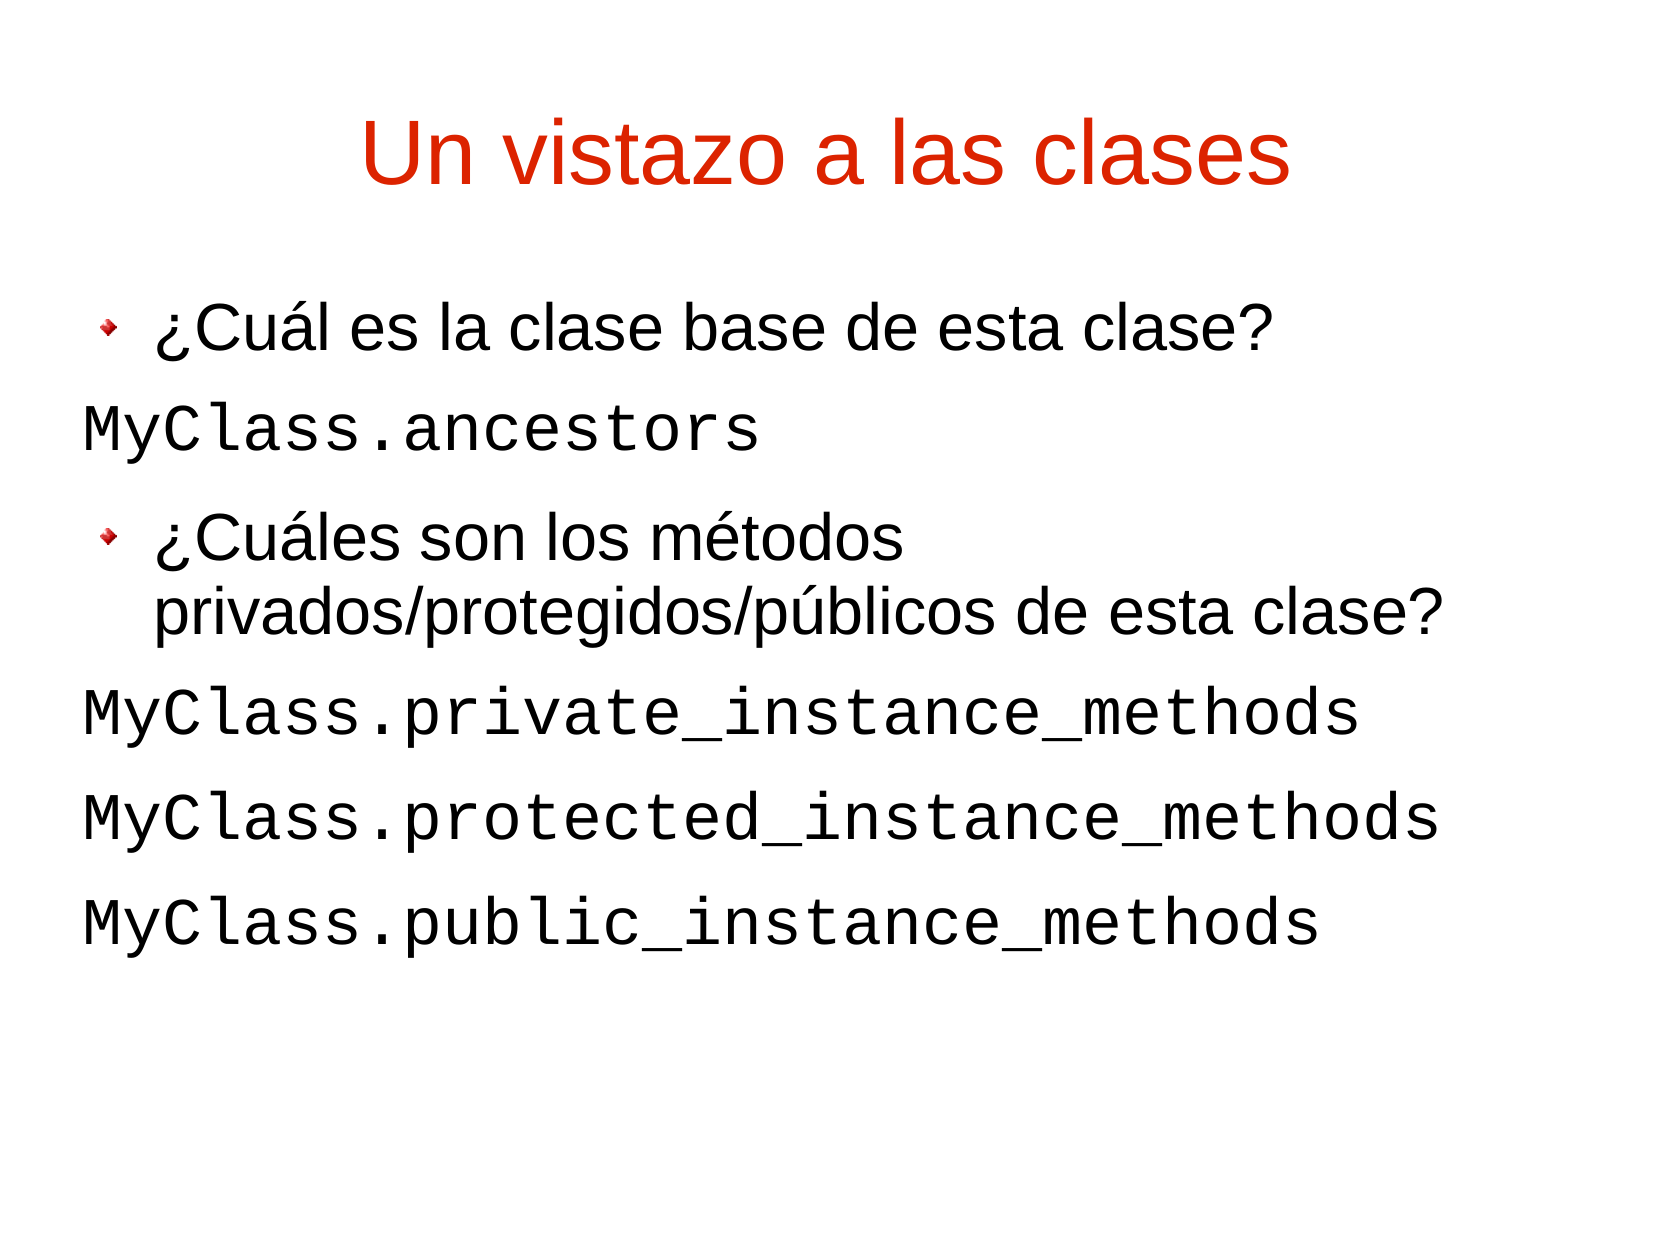

# Un vistazo a las clases
¿Cuál es la clase base de esta clase?
MyClass.ancestors
¿Cuáles son los métodos privados/protegidos/públicos de esta clase?
MyClass.private_instance_methods
MyClass.protected_instance_methods
MyClass.public_instance_methods